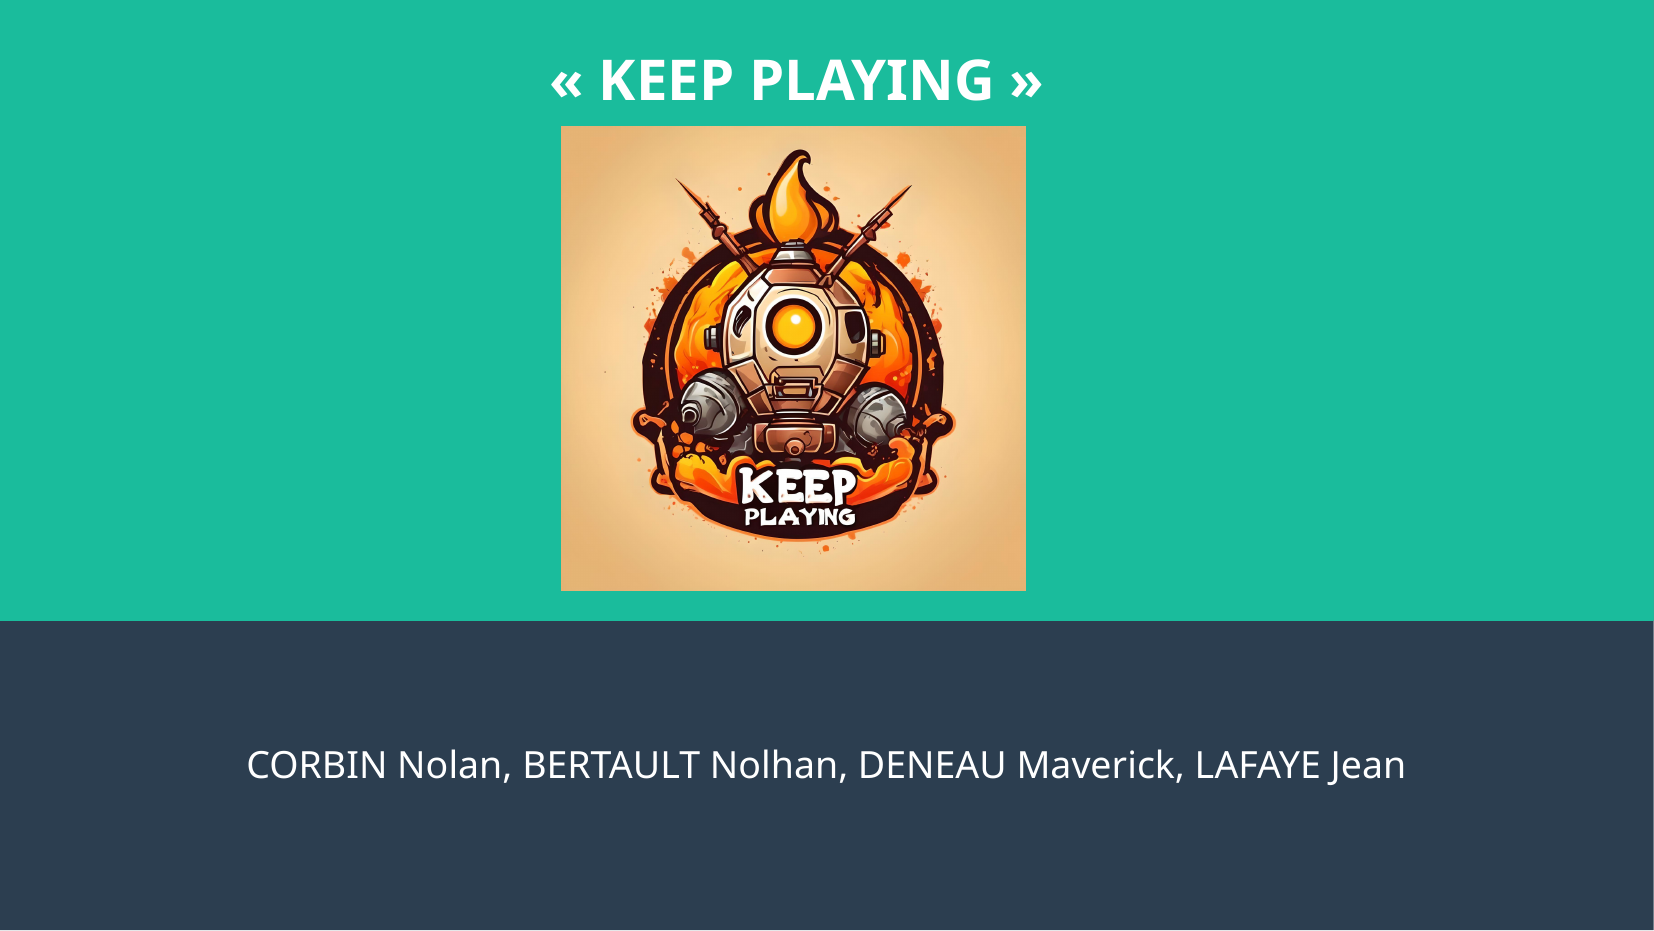

# « KEEP PLAYING »
CORBIN Nolan, BERTAULT Nolhan, DENEAU Maverick, LAFAYE Jean